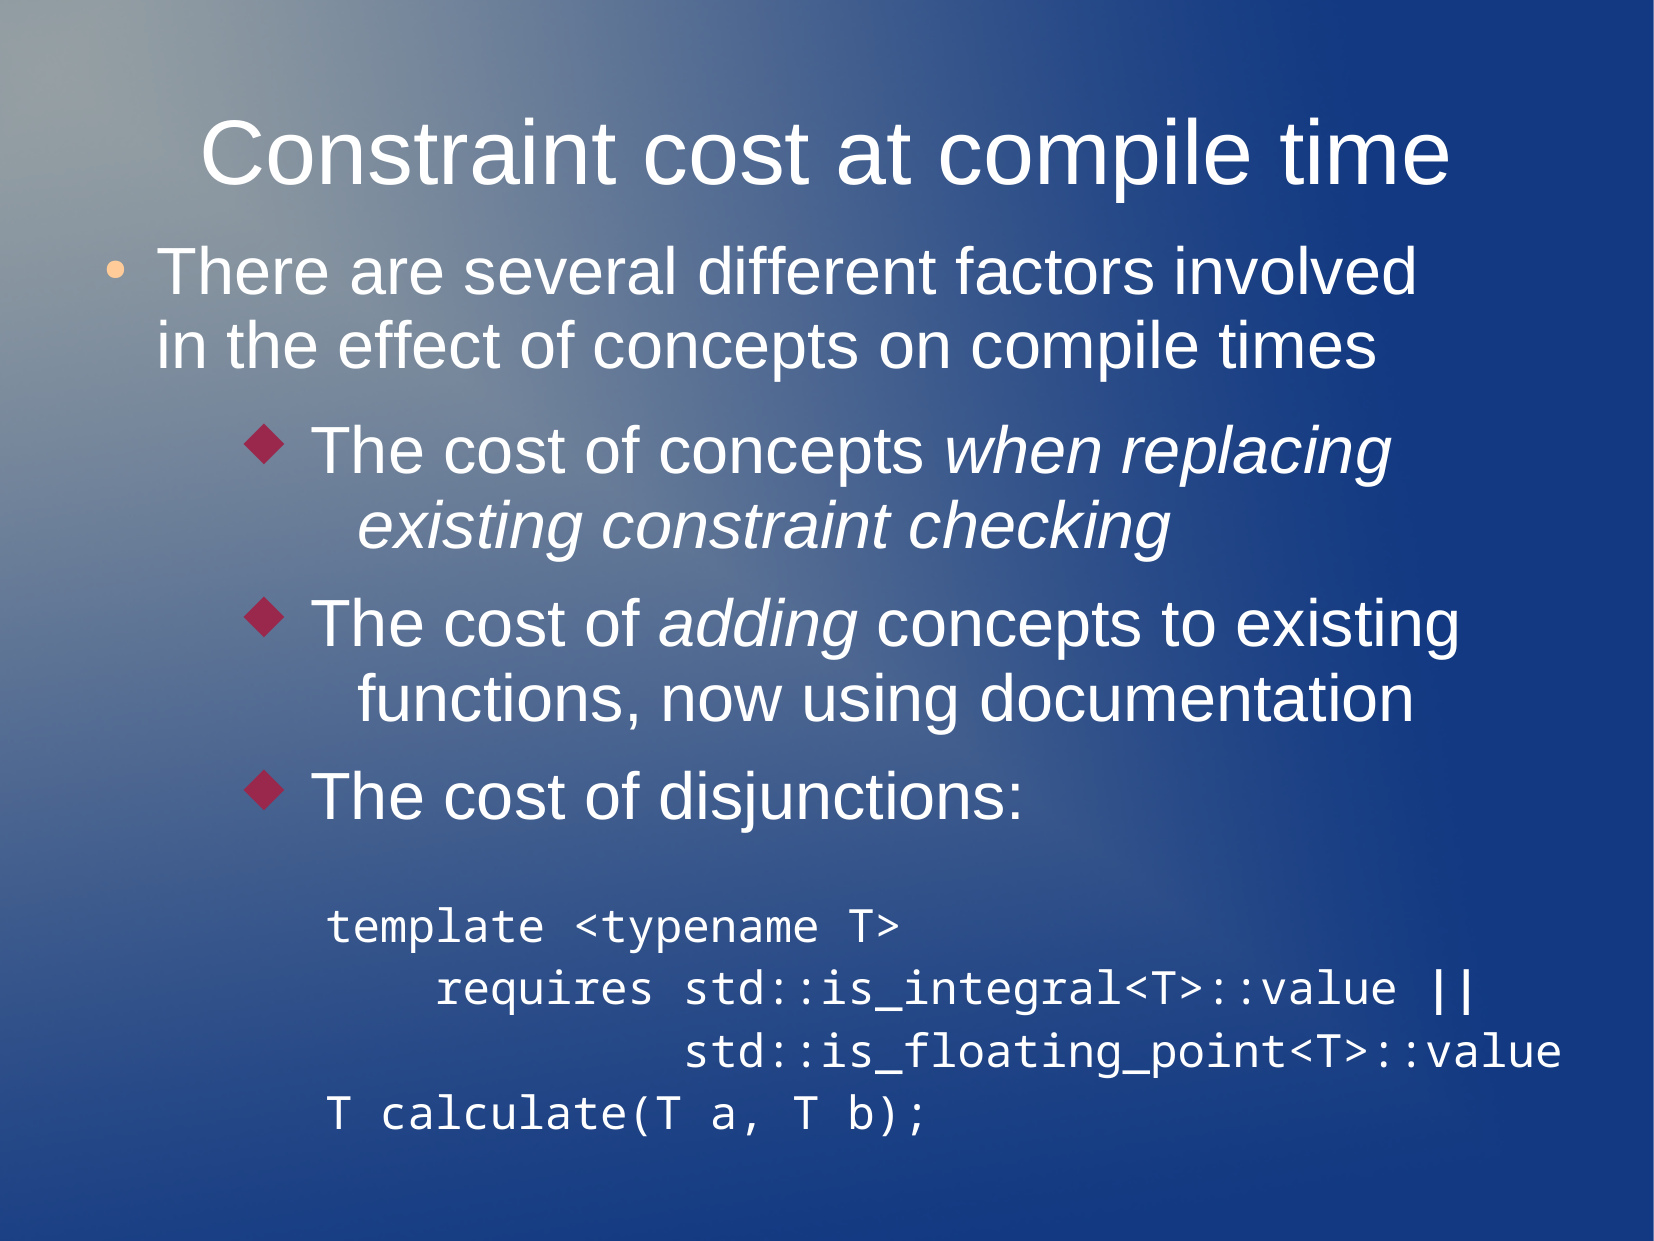

# Constraint cost at compile time
There are several different factors involved in the effect of concepts on compile times
The cost of concepts when replacing existing constraint checking
The cost of adding concepts to existing functions, now using documentation
The cost of disjunctions:
template <typename T>
 requires std::is_integral<T>::value ||
 std::is_floating_point<T>::value
T calculate(T a, T b);